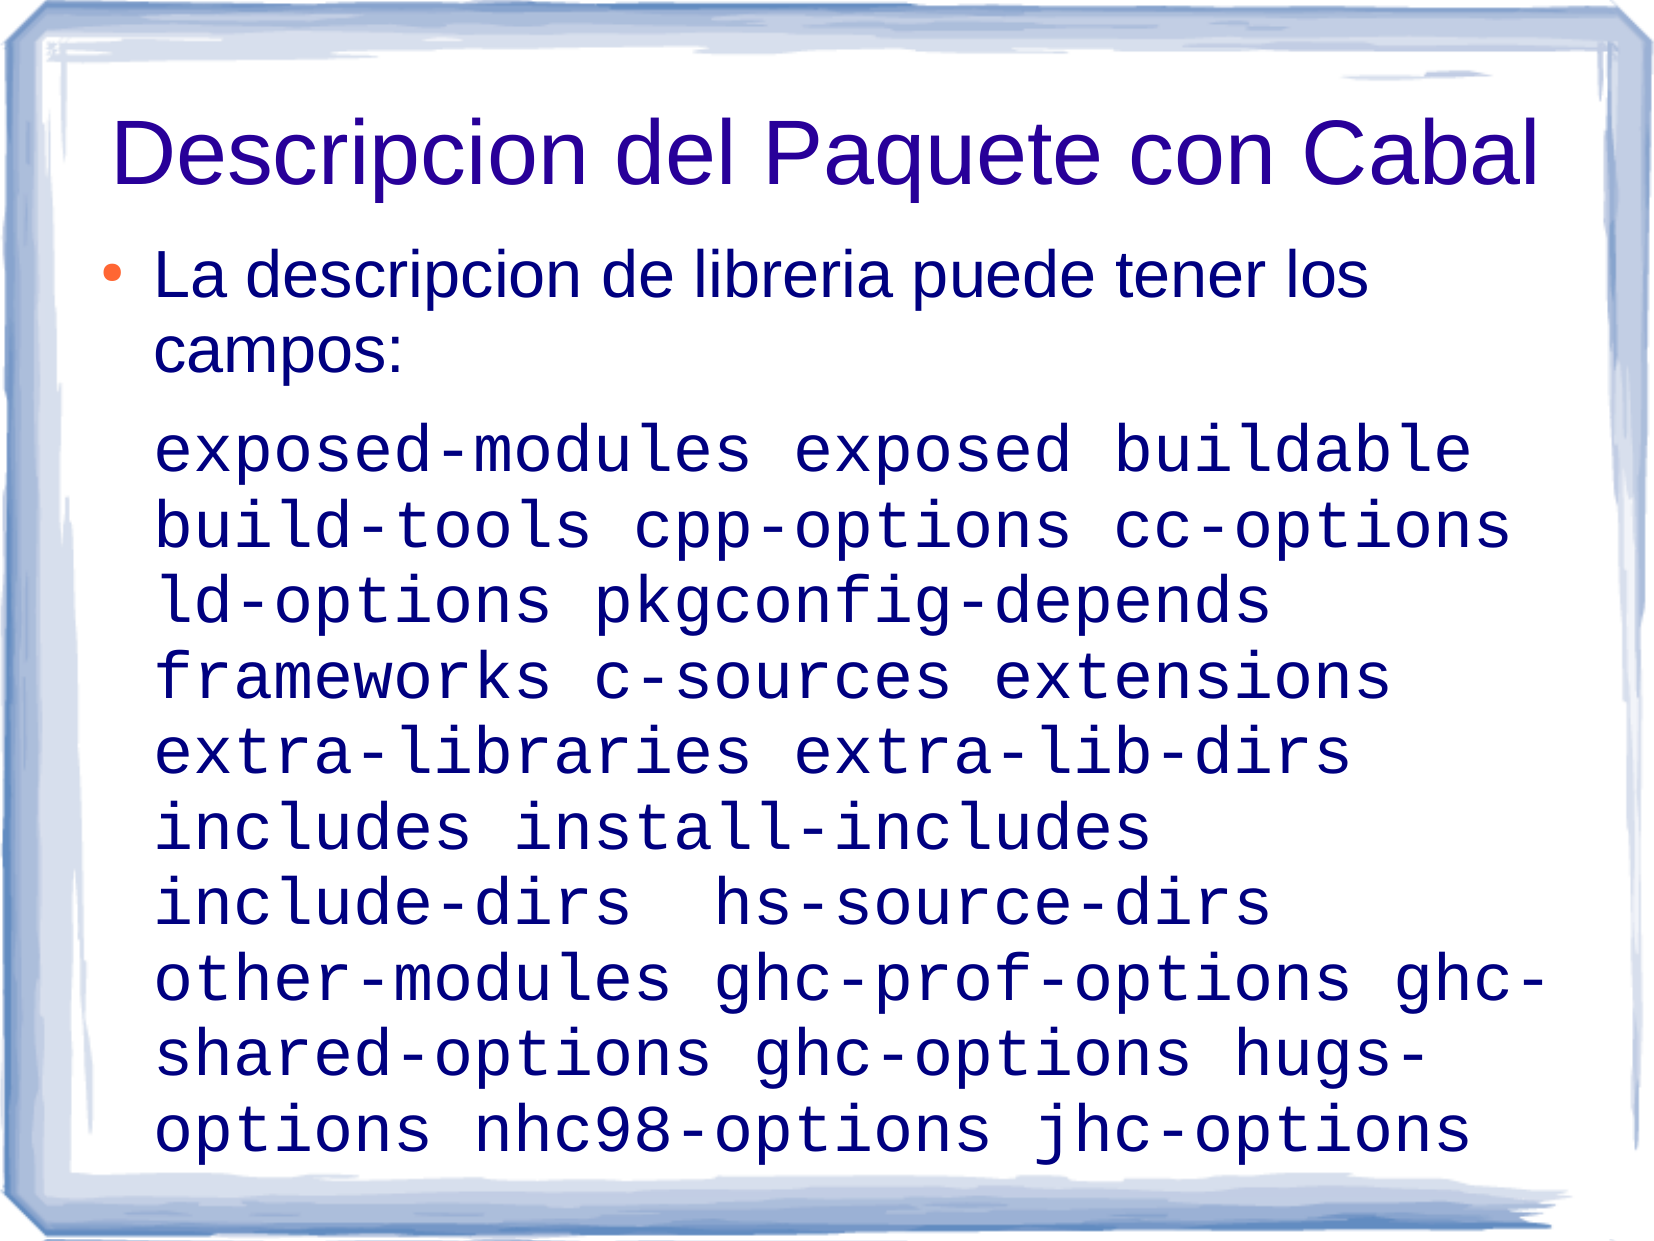

# Descripcion del Paquete con Cabal
La descripcion de libreria puede tener los campos:
exposed-modules exposed buildable
build-tools cpp-options cc-options
ld-options pkgconfig-depends frameworks c-sources extensions extra-libraries extra-lib-dirs includes install-includes
include-dirs hs-source-dirs other-modules ghc-prof-options ghc-shared-options ghc-options hugs-options nhc98-options jhc-options